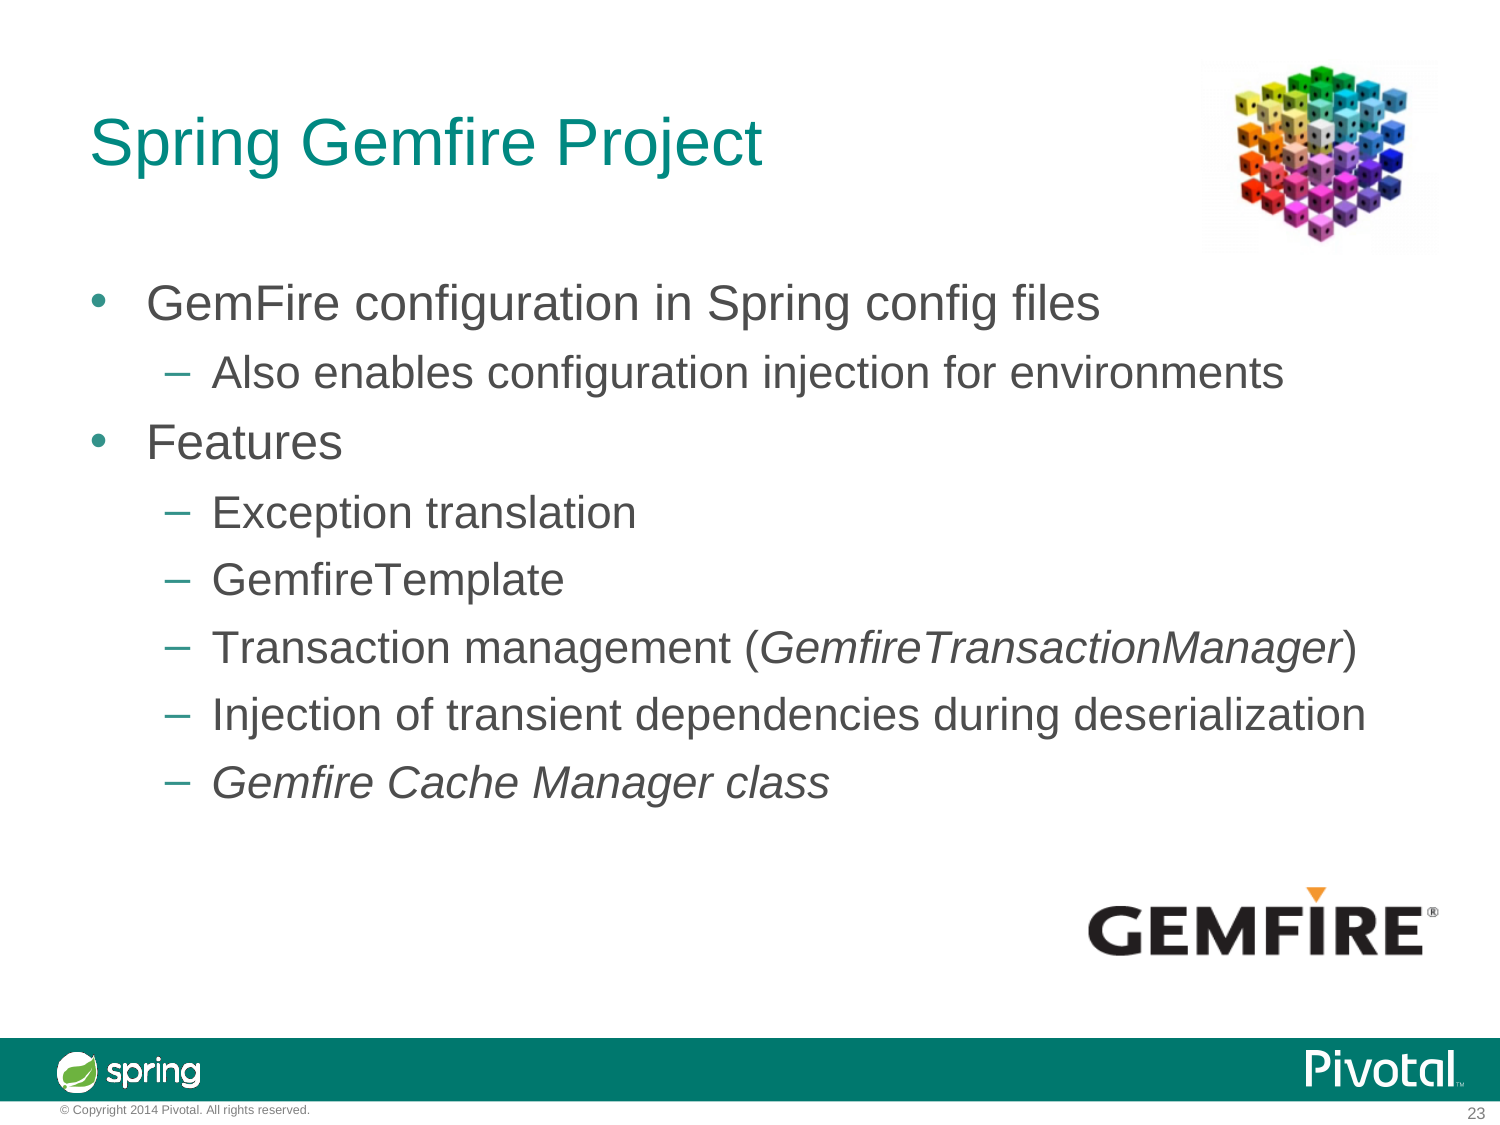

# Spring Gemfire Project
GemFire configuration in Spring config files
Also enables configuration injection for environments
Features
Exception translation
GemfireTemplate
Transaction management (GemfireTransactionManager)
Injection of transient dependencies during deserialization
Gemfire Cache Manager class